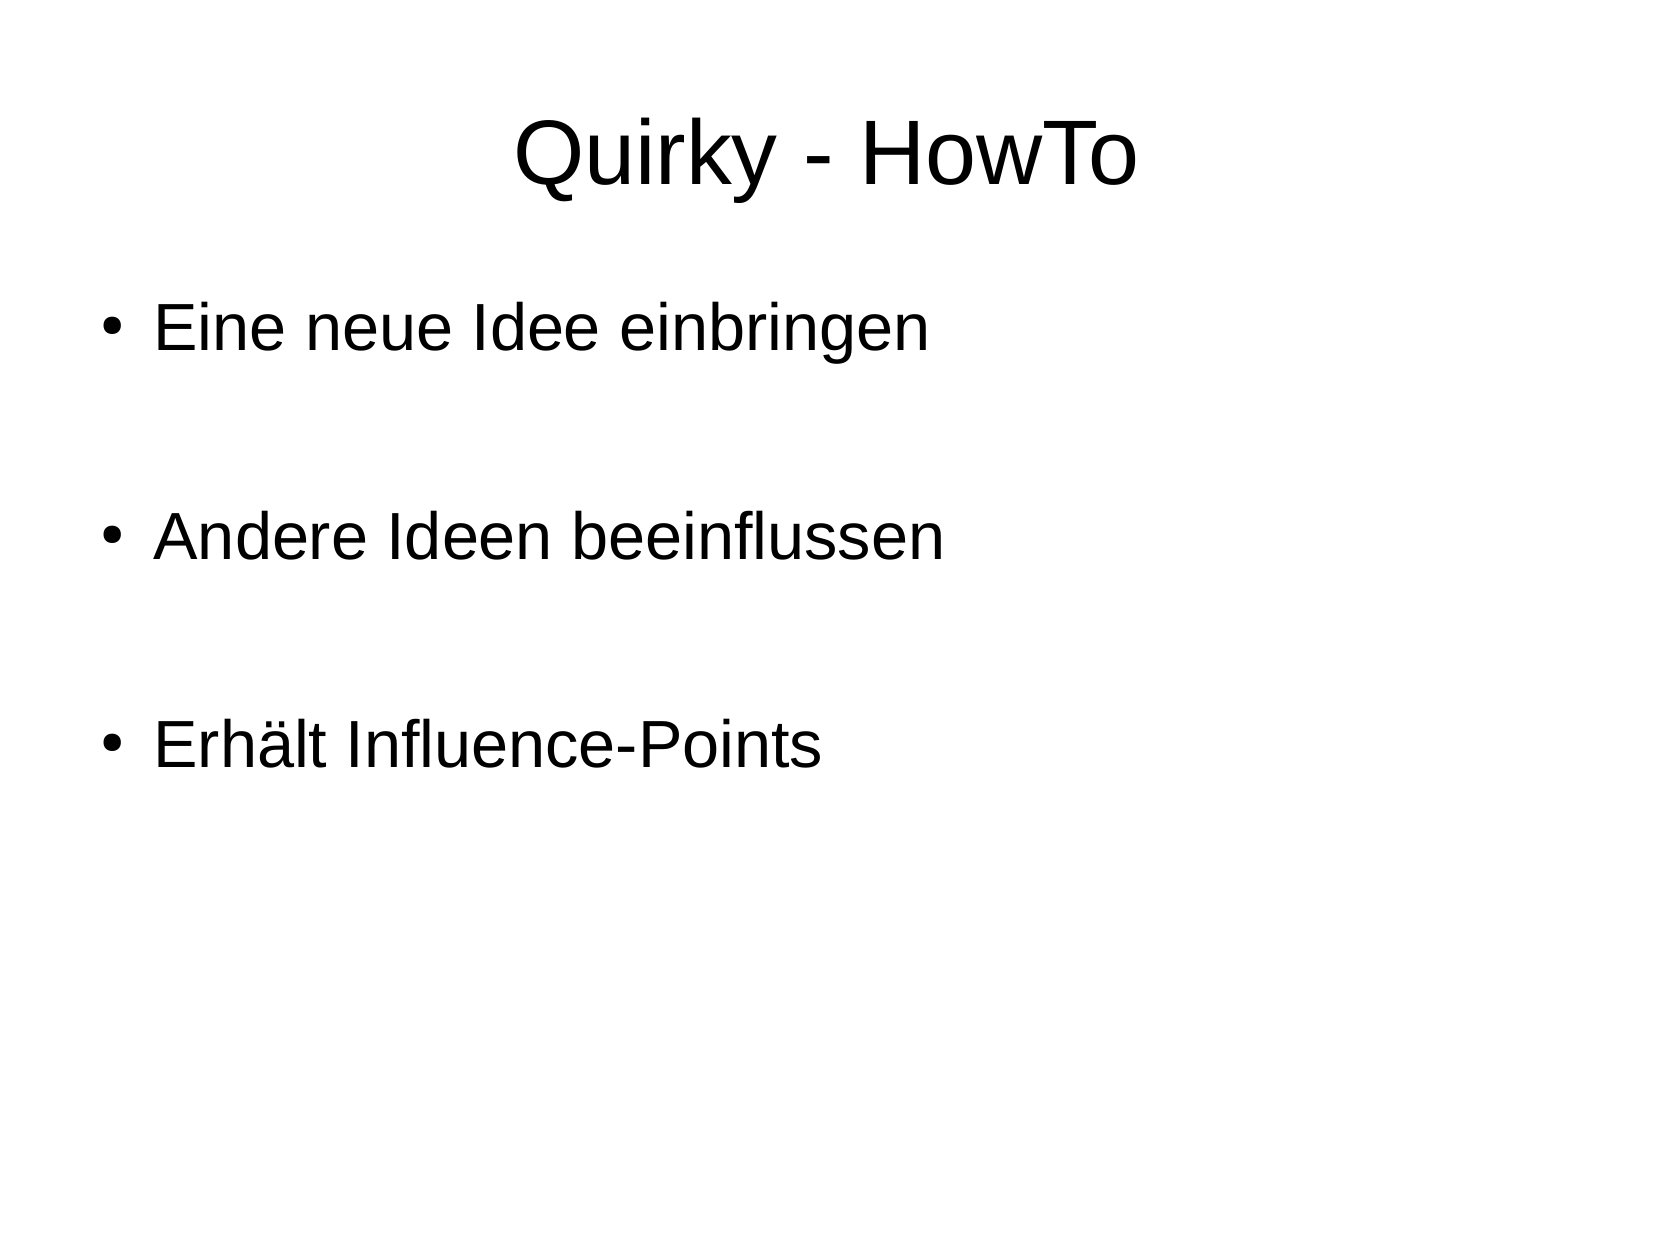

# Quirky - HowTo
Eine neue Idee einbringen
Andere Ideen beeinflussen
Erhält Influence-Points